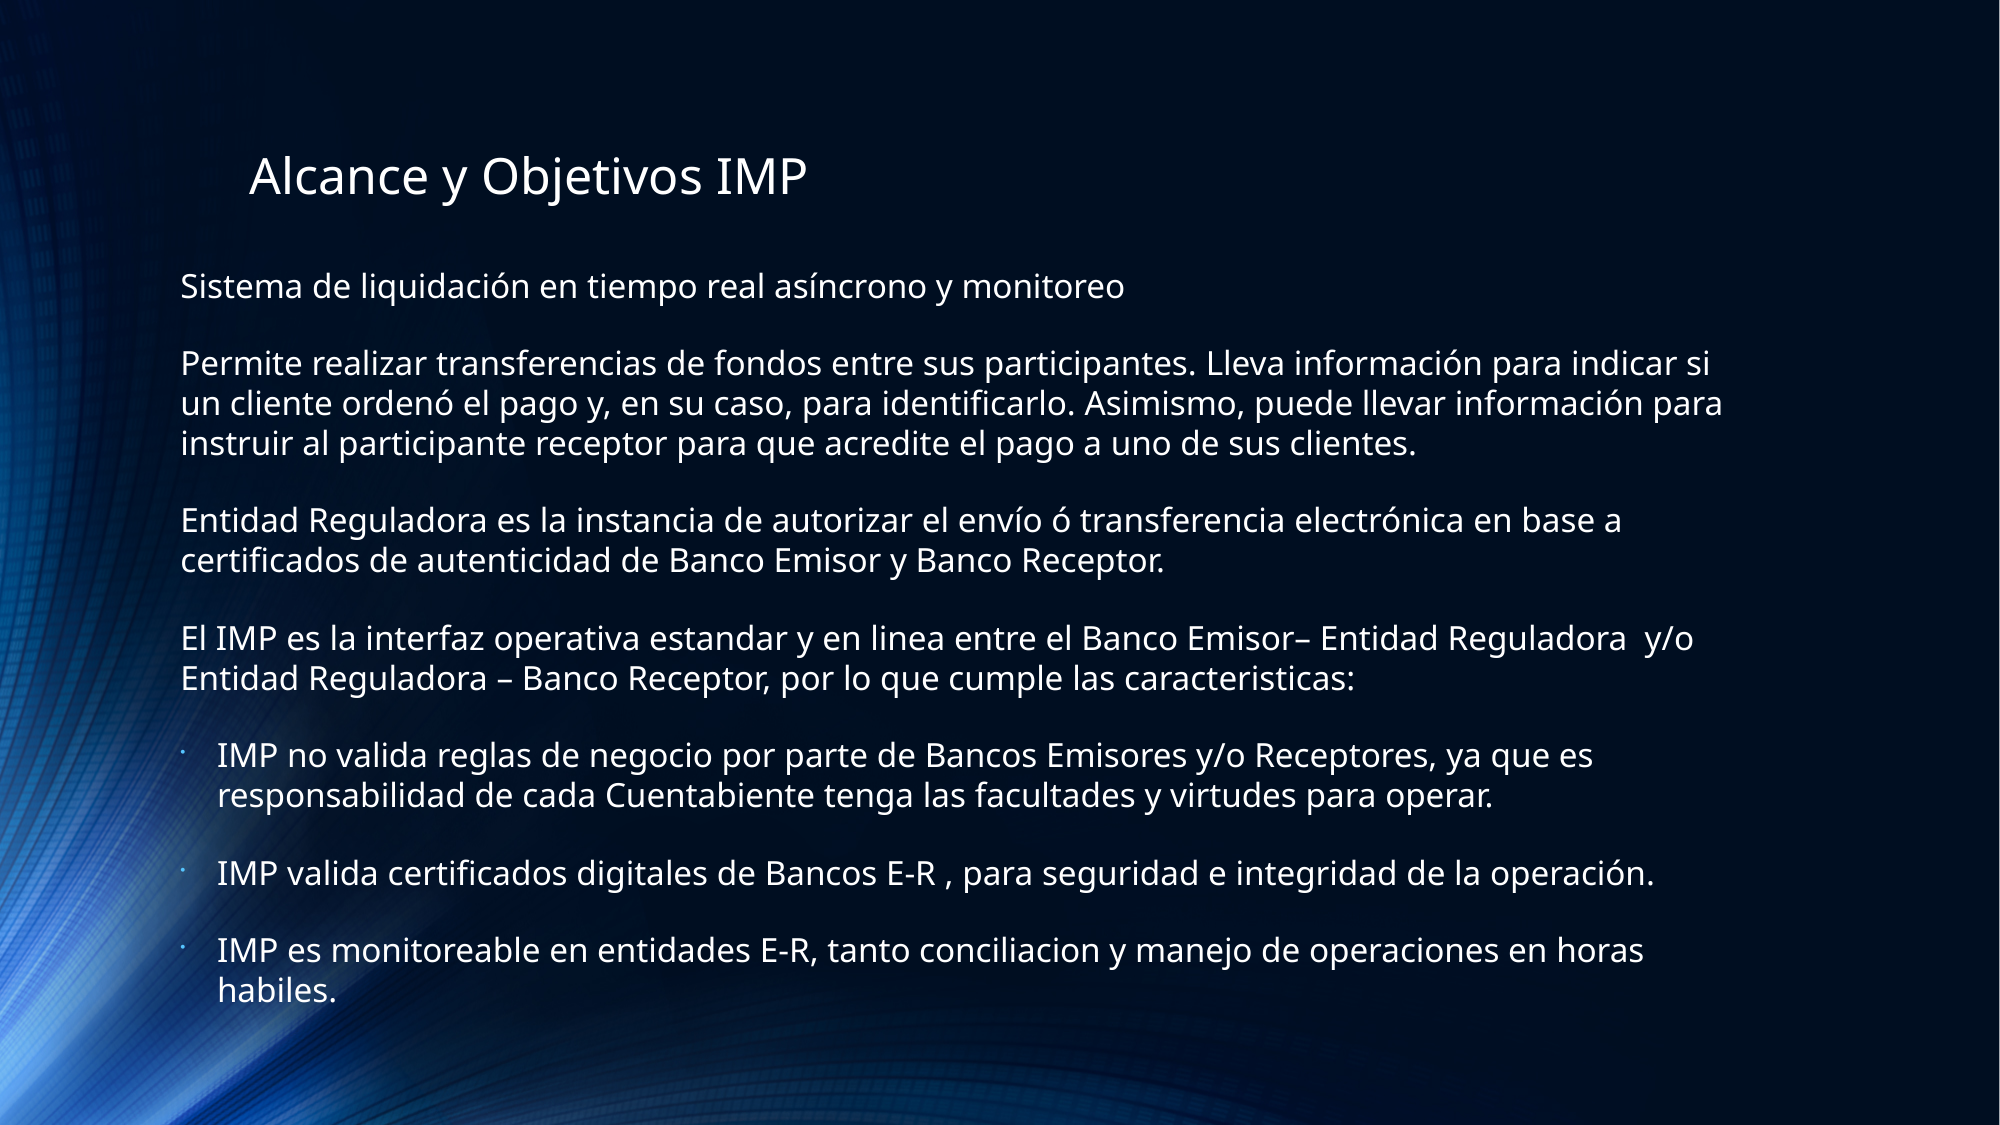

Alcance y Objetivos IMP
# Sistema de liquidación en tiempo real asíncrono y monitoreo
Permite realizar transferencias de fondos entre sus participantes. Lleva información para indicar si un cliente ordenó el pago y, en su caso, para identificarlo. Asimismo, puede llevar información para instruir al participante receptor para que acredite el pago a uno de sus clientes.
Entidad Reguladora es la instancia de autorizar el envío ó transferencia electrónica en base a certificados de autenticidad de Banco Emisor y Banco Receptor.
El IMP es la interfaz operativa estandar y en linea entre el Banco Emisor– Entidad Reguladora y/o Entidad Reguladora – Banco Receptor, por lo que cumple las caracteristicas:
IMP no valida reglas de negocio por parte de Bancos Emisores y/o Receptores, ya que es responsabilidad de cada Cuentabiente tenga las facultades y virtudes para operar.
IMP valida certificados digitales de Bancos E-R , para seguridad e integridad de la operación.
IMP es monitoreable en entidades E-R, tanto conciliacion y manejo de operaciones en horas habiles.